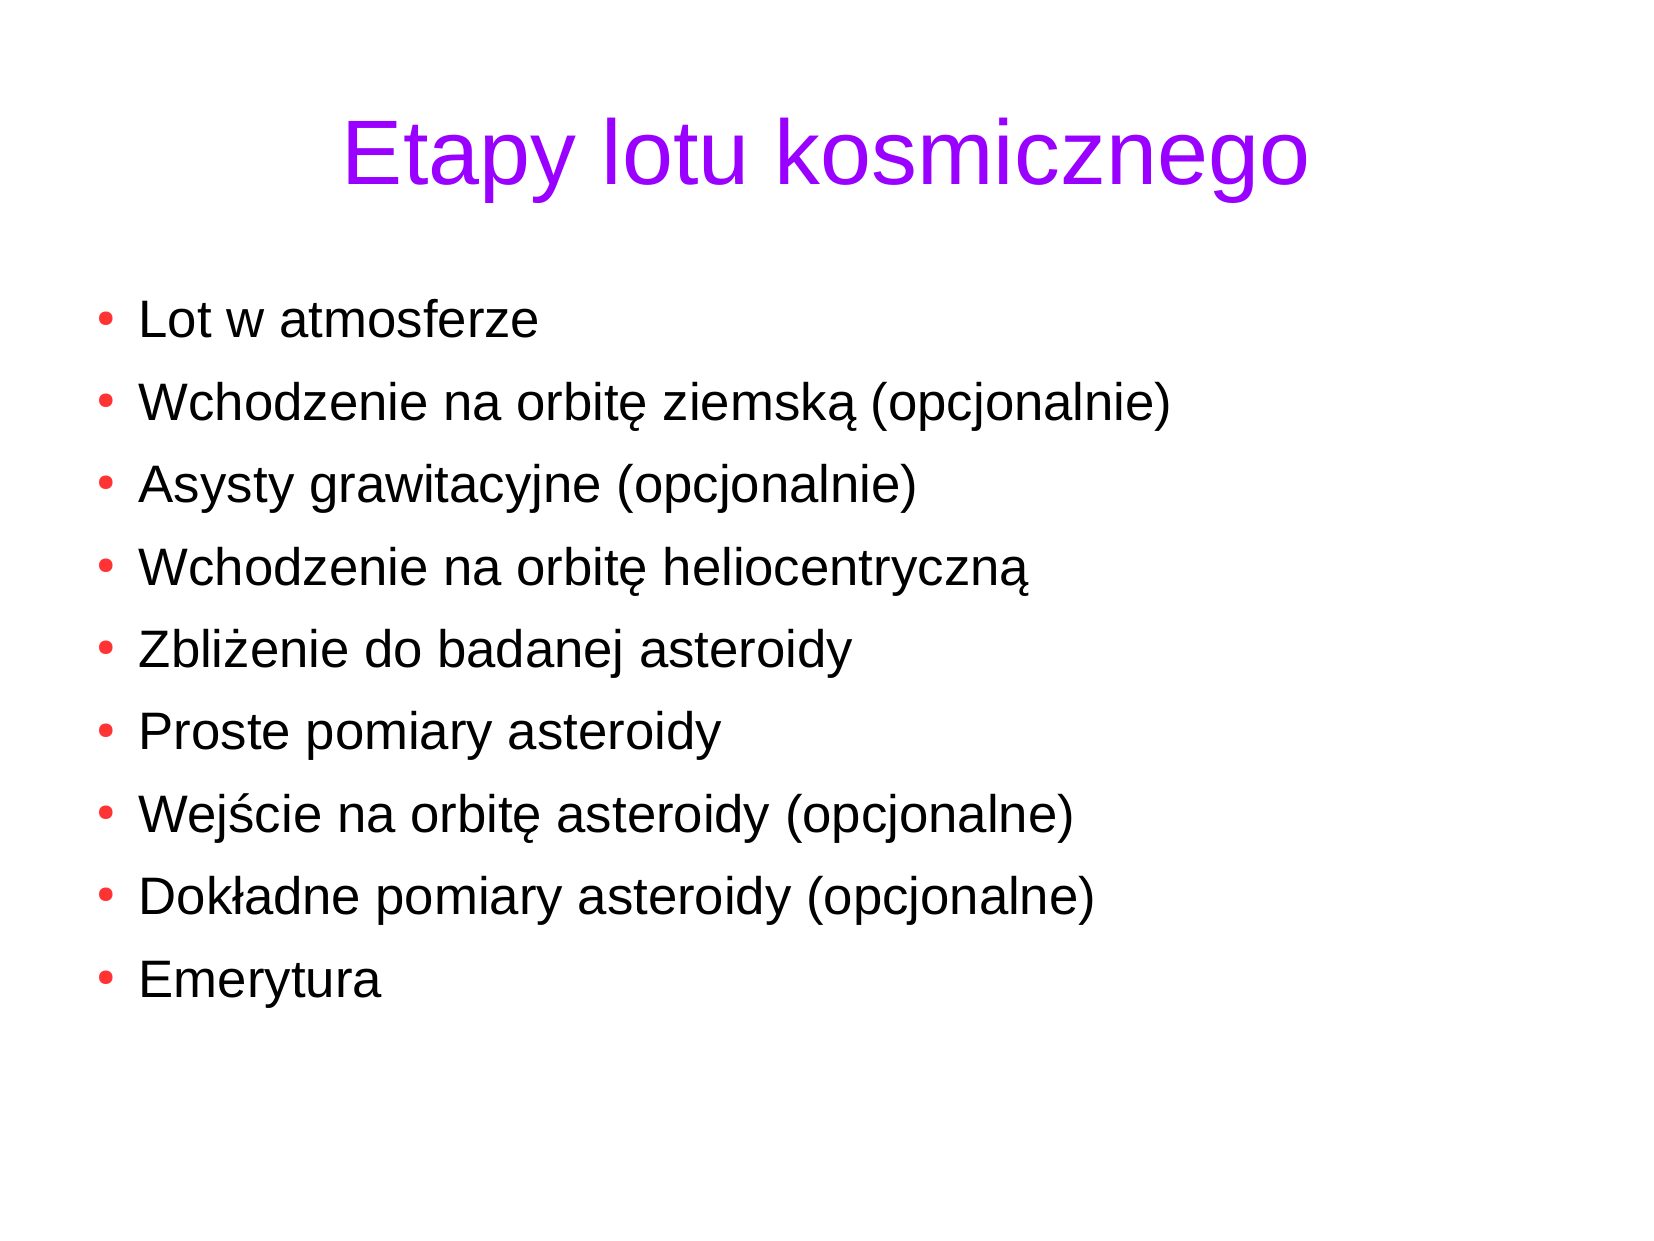

# Etapy lotu kosmicznego
Lot w atmosferze
Wchodzenie na orbitę ziemską (opcjonalnie)
Asysty grawitacyjne (opcjonalnie)
Wchodzenie na orbitę heliocentryczną
Zbliżenie do badanej asteroidy
Proste pomiary asteroidy
Wejście na orbitę asteroidy (opcjonalne)
Dokładne pomiary asteroidy (opcjonalne)
Emerytura